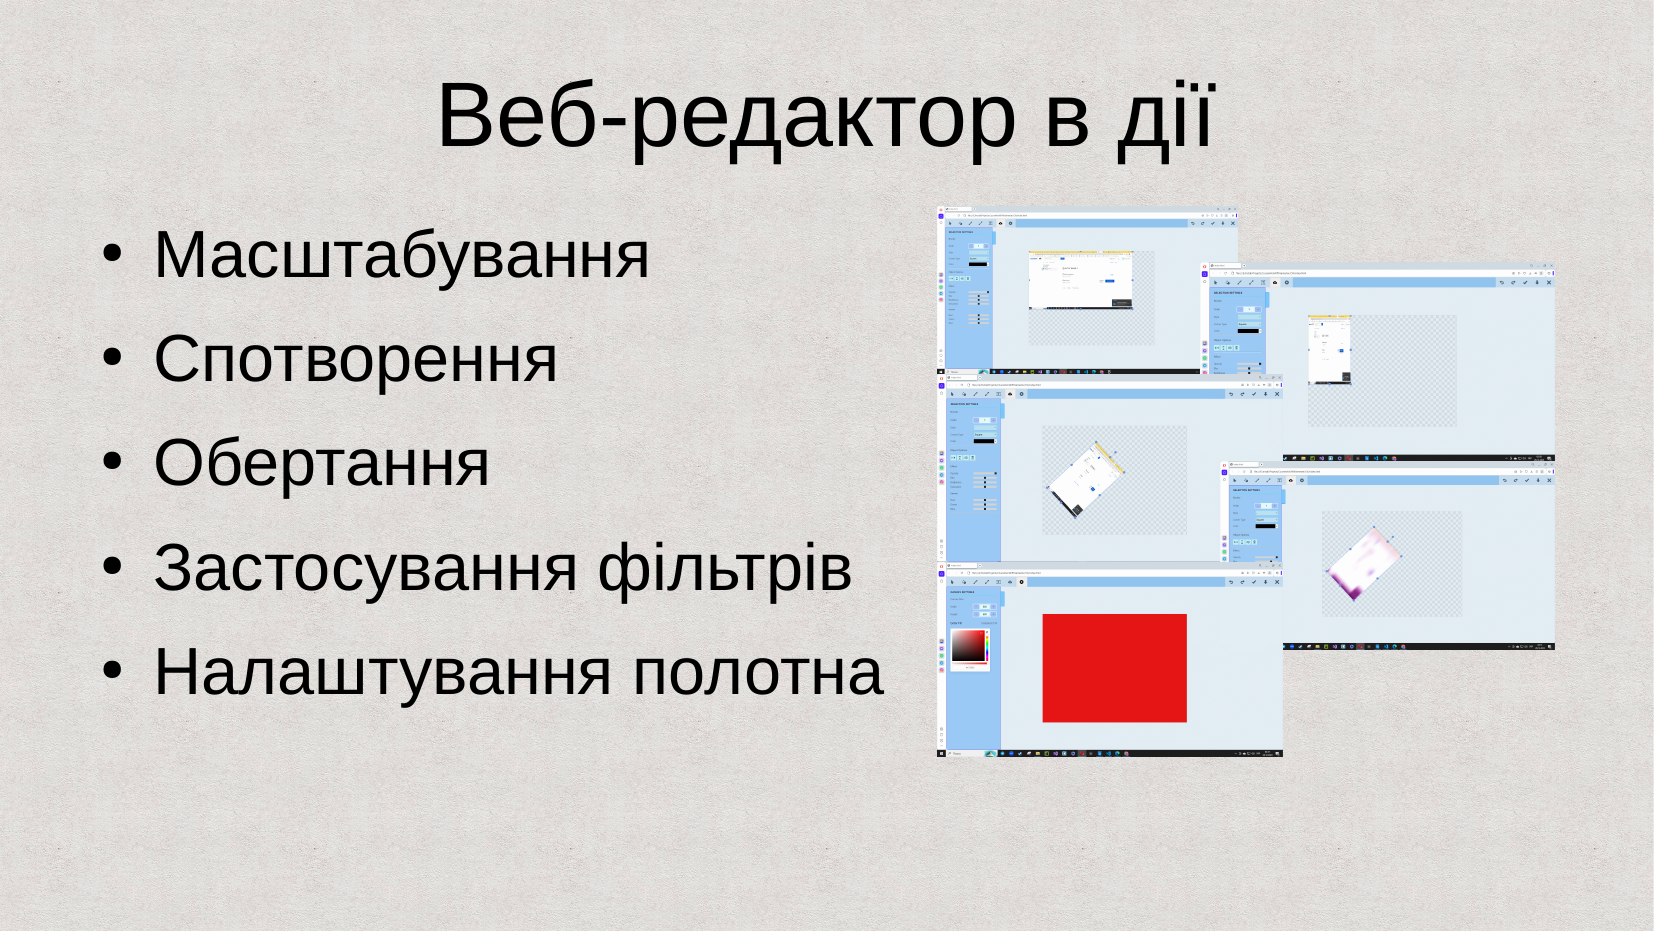

# Веб-редактор в дії
Масштабування
Спотворення
Обертання
Застосування фільтрів
Налаштування полотна